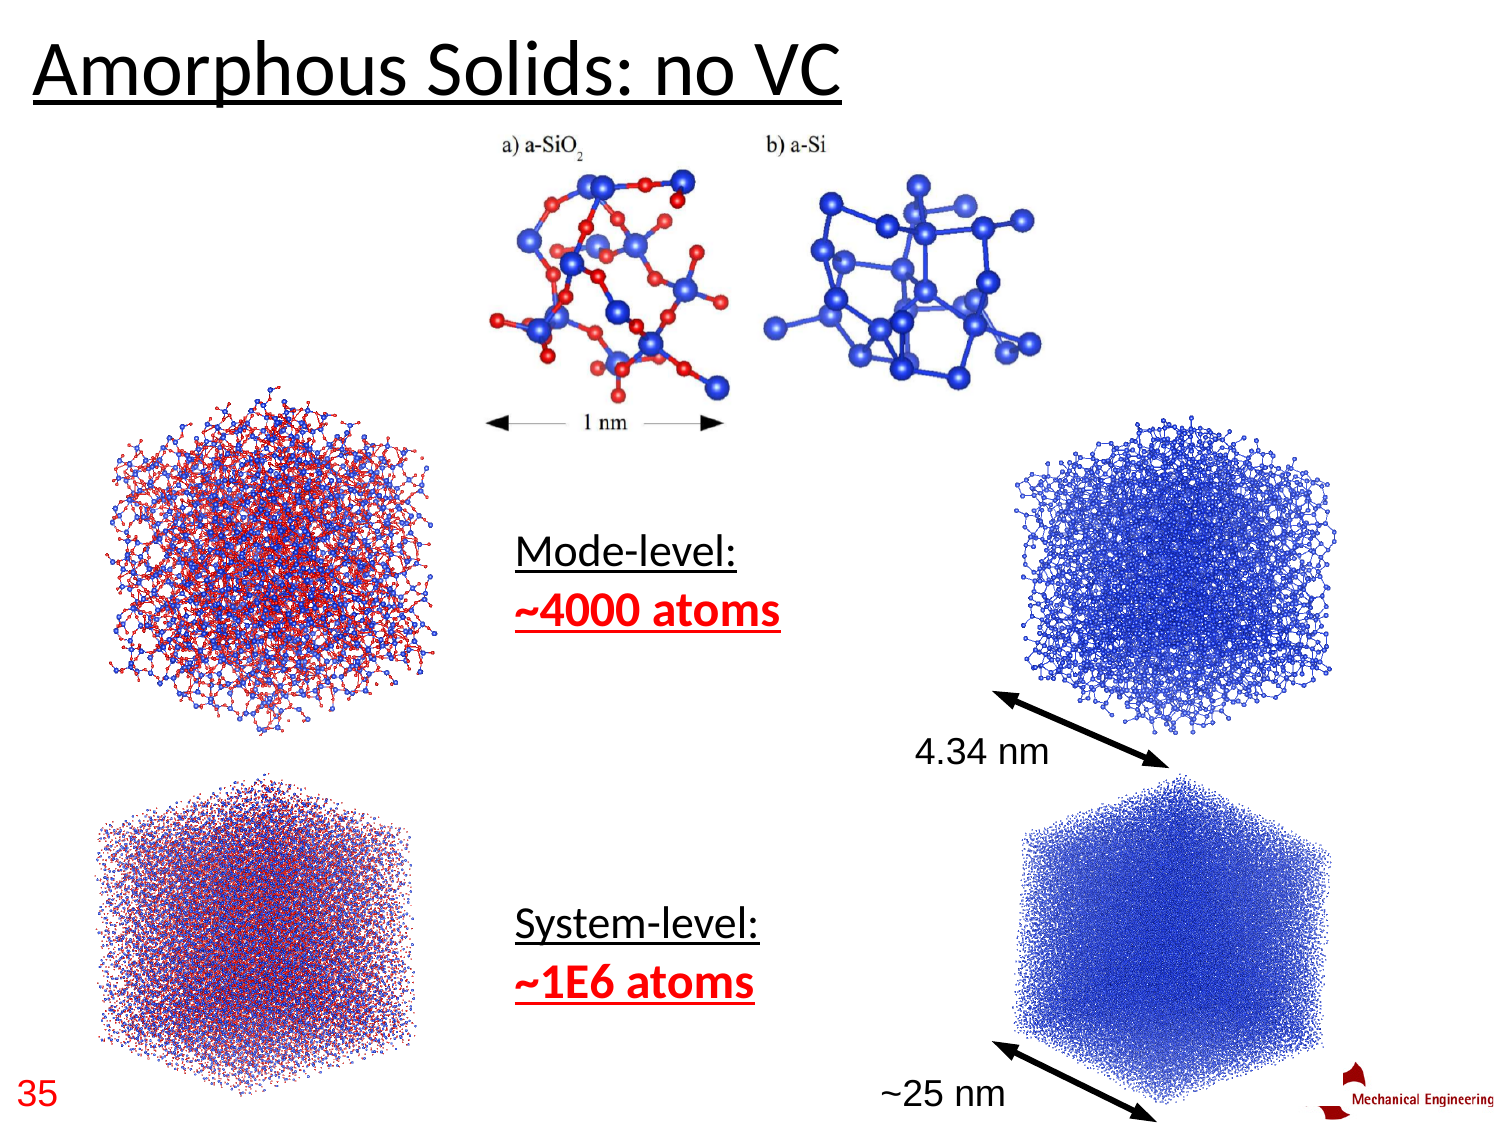

# Amorphous Solids: no VC
Mode-level:
~4000 atoms
4.34 nm
System-level:
~1E6 atoms
~25 nm